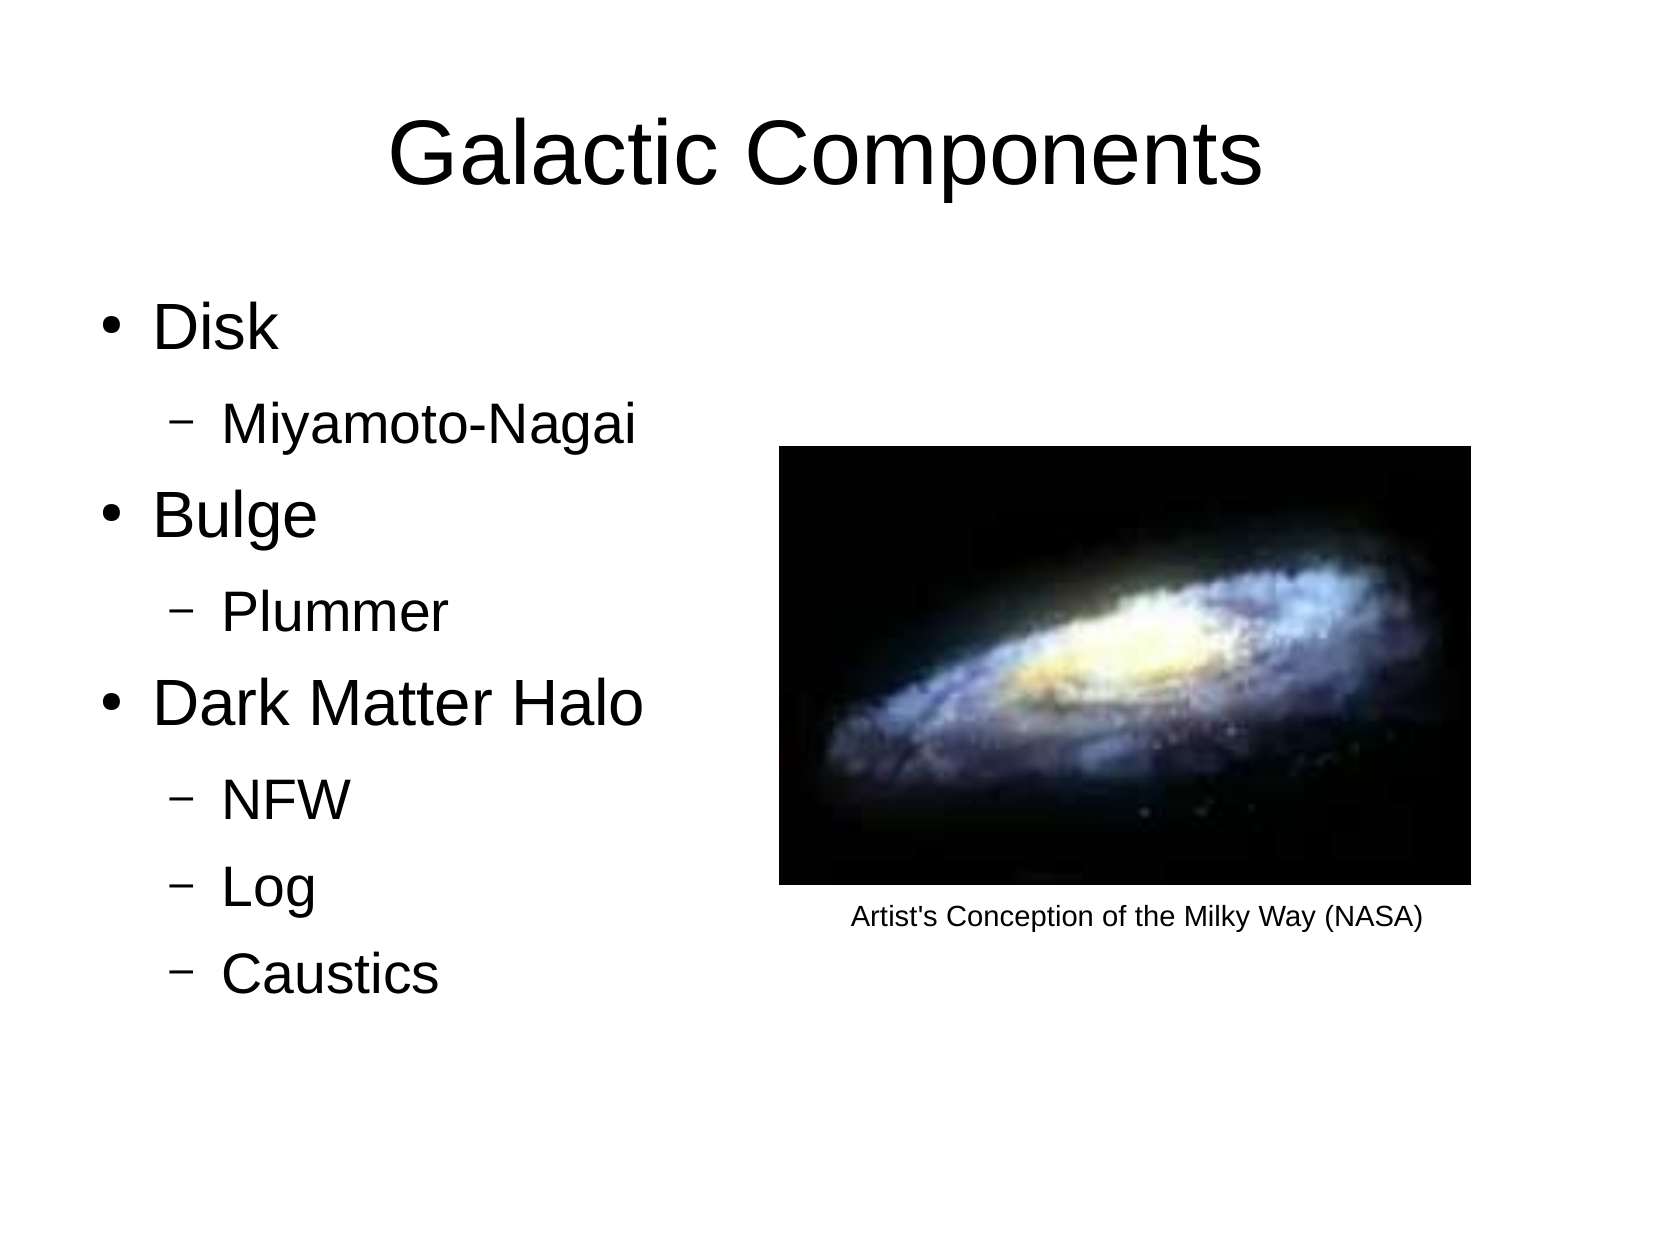

# Galactic Components
Disk
Miyamoto-Nagai
Bulge
Plummer
Dark Matter Halo
NFW
Log
Caustics
Artist's Conception of the Milky Way (NASA)